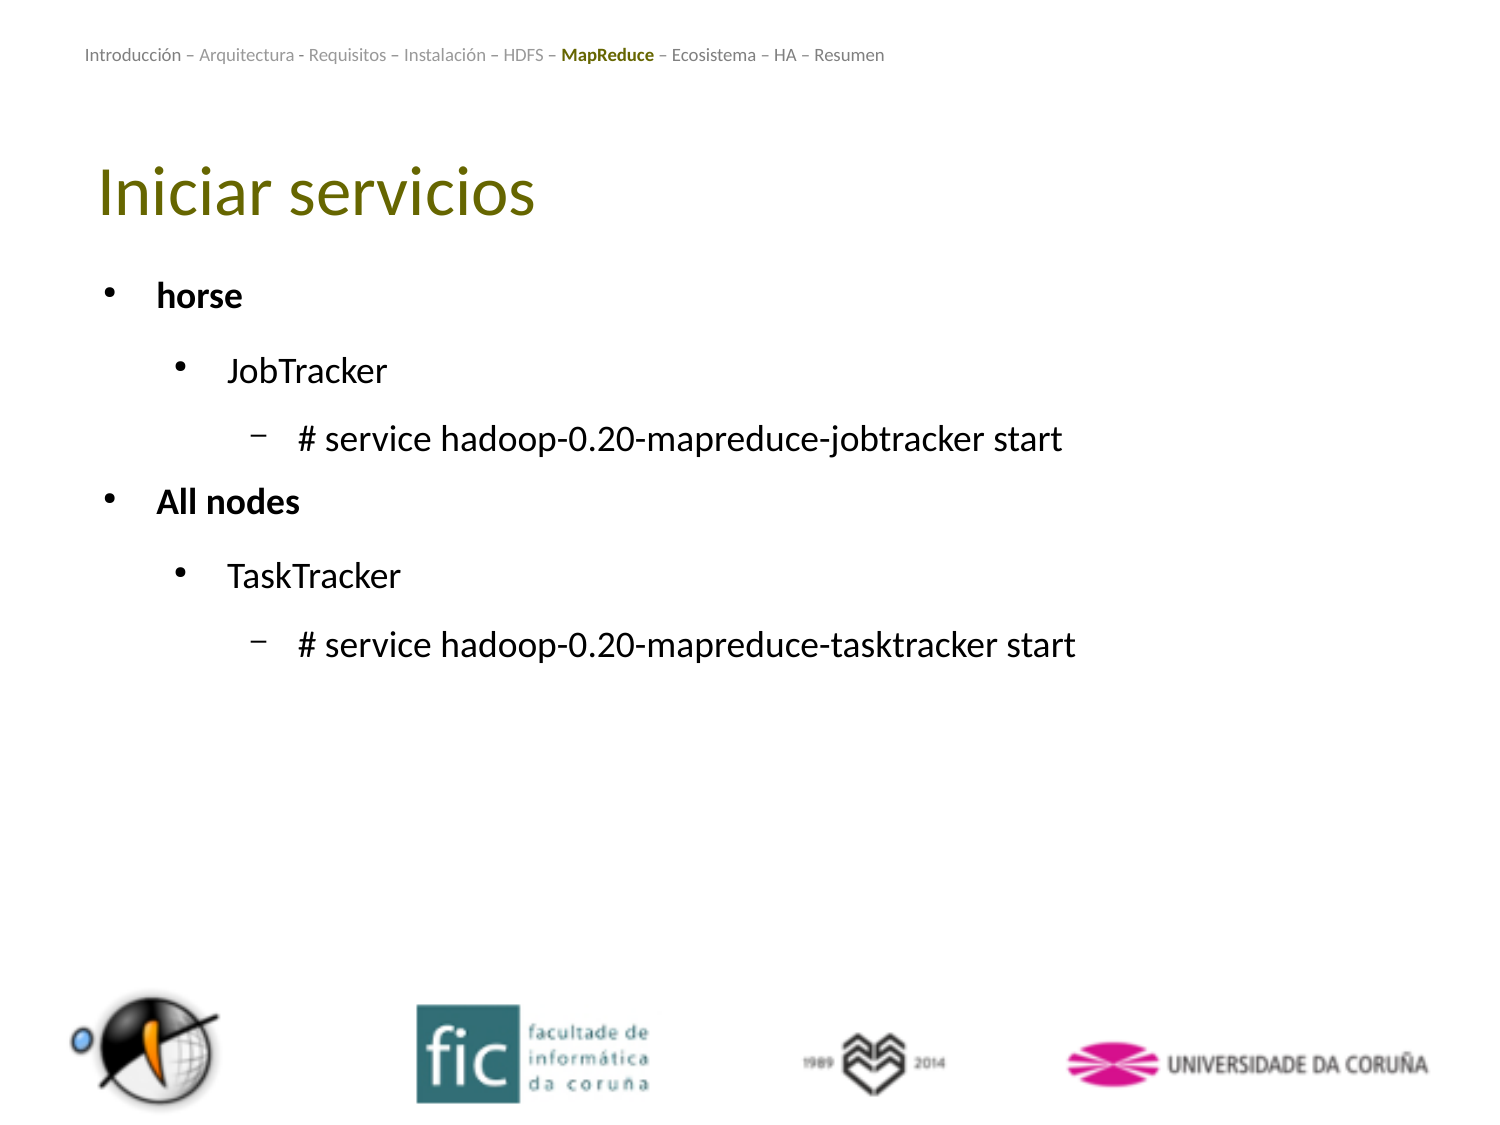

Introducción – Arquitectura - Requisitos – Instalación – HDFS – MapReduce – Ecosistema – HA – Resumen
# Iniciar servicios
horse
JobTracker
# service hadoop-0.20-mapreduce-jobtracker start
All nodes
TaskTracker
# service hadoop-0.20-mapreduce-tasktracker start